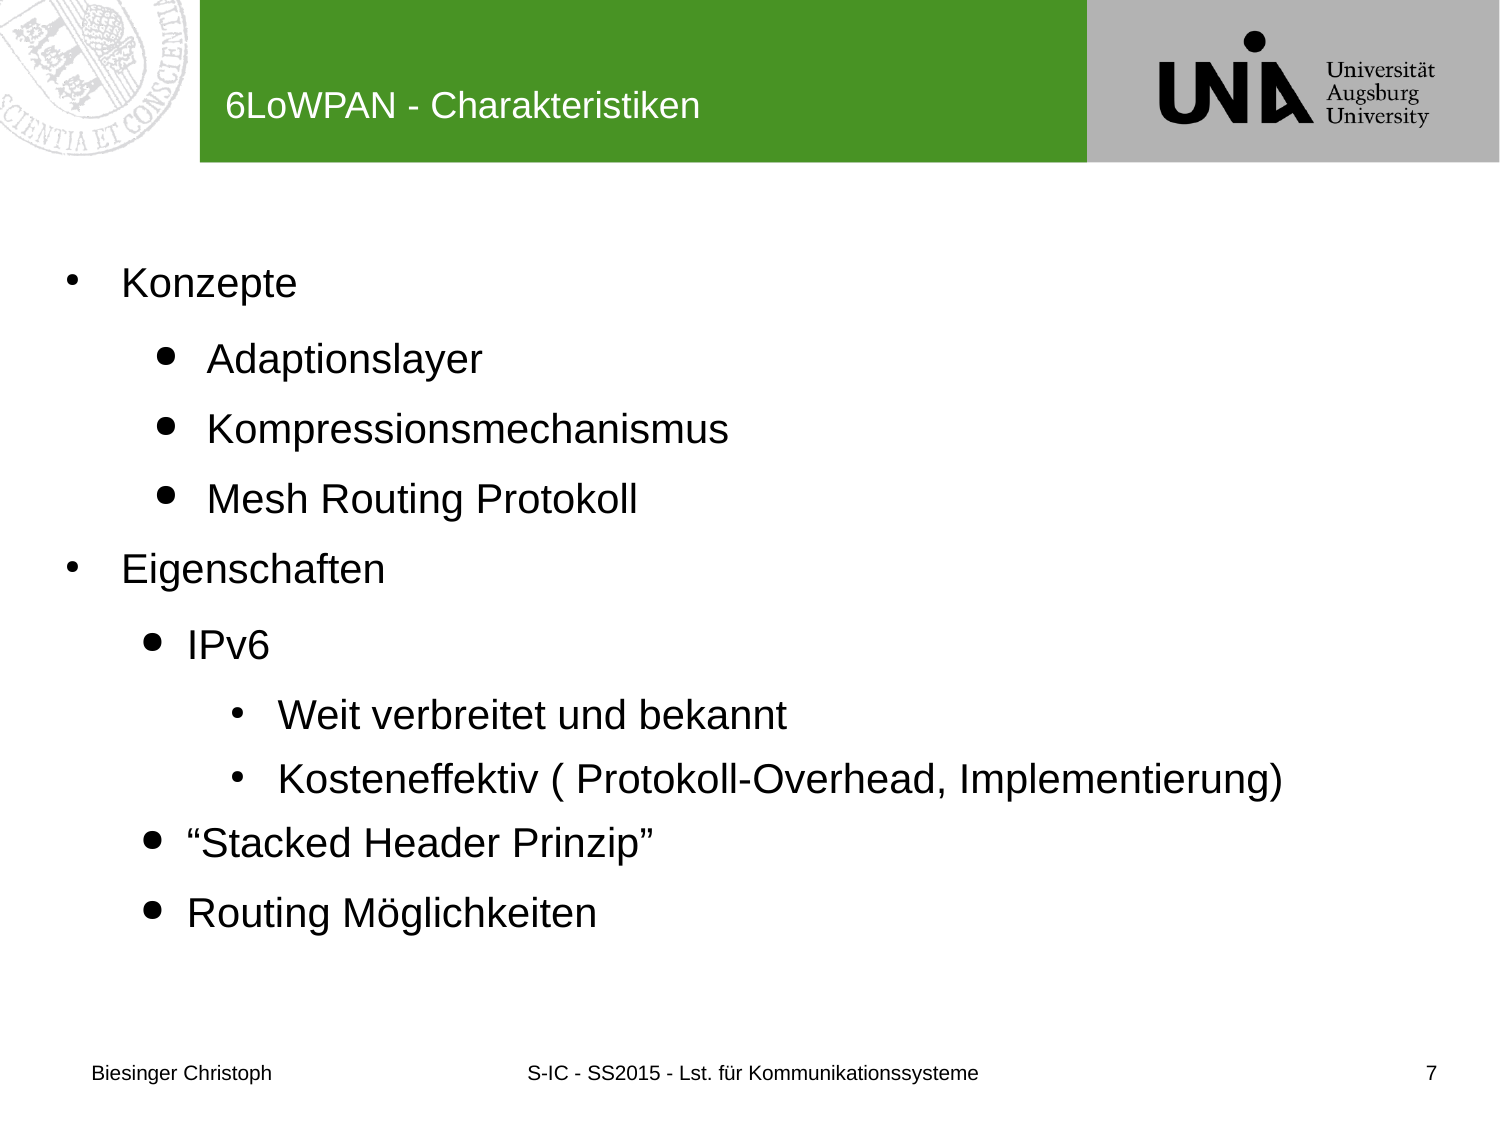

# 6LoWPAN - Charakteristiken
Konzepte
Adaptionslayer
Kompressionsmechanismus
Mesh Routing Protokoll
Eigenschaften
IPv6
Weit verbreitet und bekannt
Kosteneffektiv ( Protokoll-Overhead, Implementierung)
“Stacked Header Prinzip”
Routing Möglichkeiten
Biesinger Christoph
S-IC - SS2015 - Lst. für Kommunikationssysteme